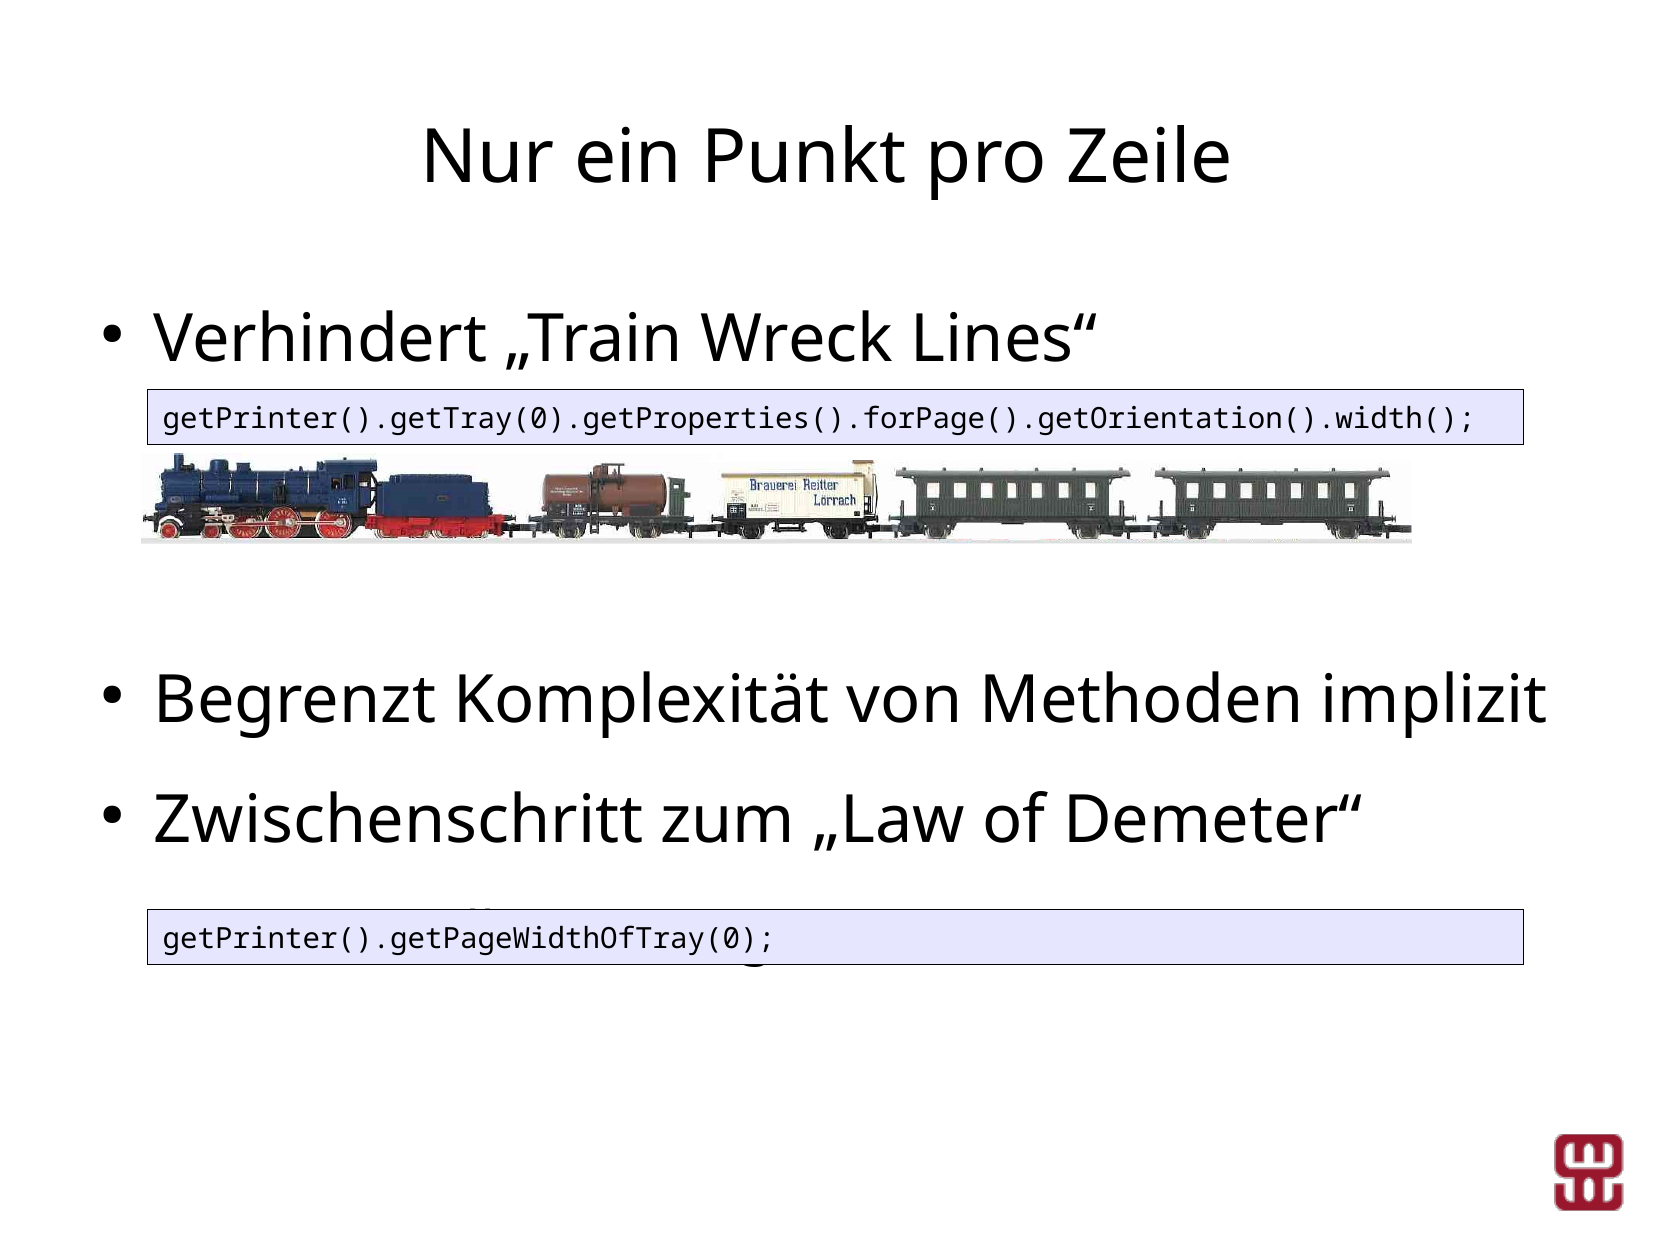

# Nur ein Punkt pro Zeile
Verhindert „Train Wreck Lines“
Begrenzt Komplexität von Methoden implizit
Zwischenschritt zum „Law of Demeter“
„Don't talk to strangers“
getPrinter().getTray(0).getProperties().forPage().getOrientation().width();
getPrinter().getPageWidthOfTray(0);